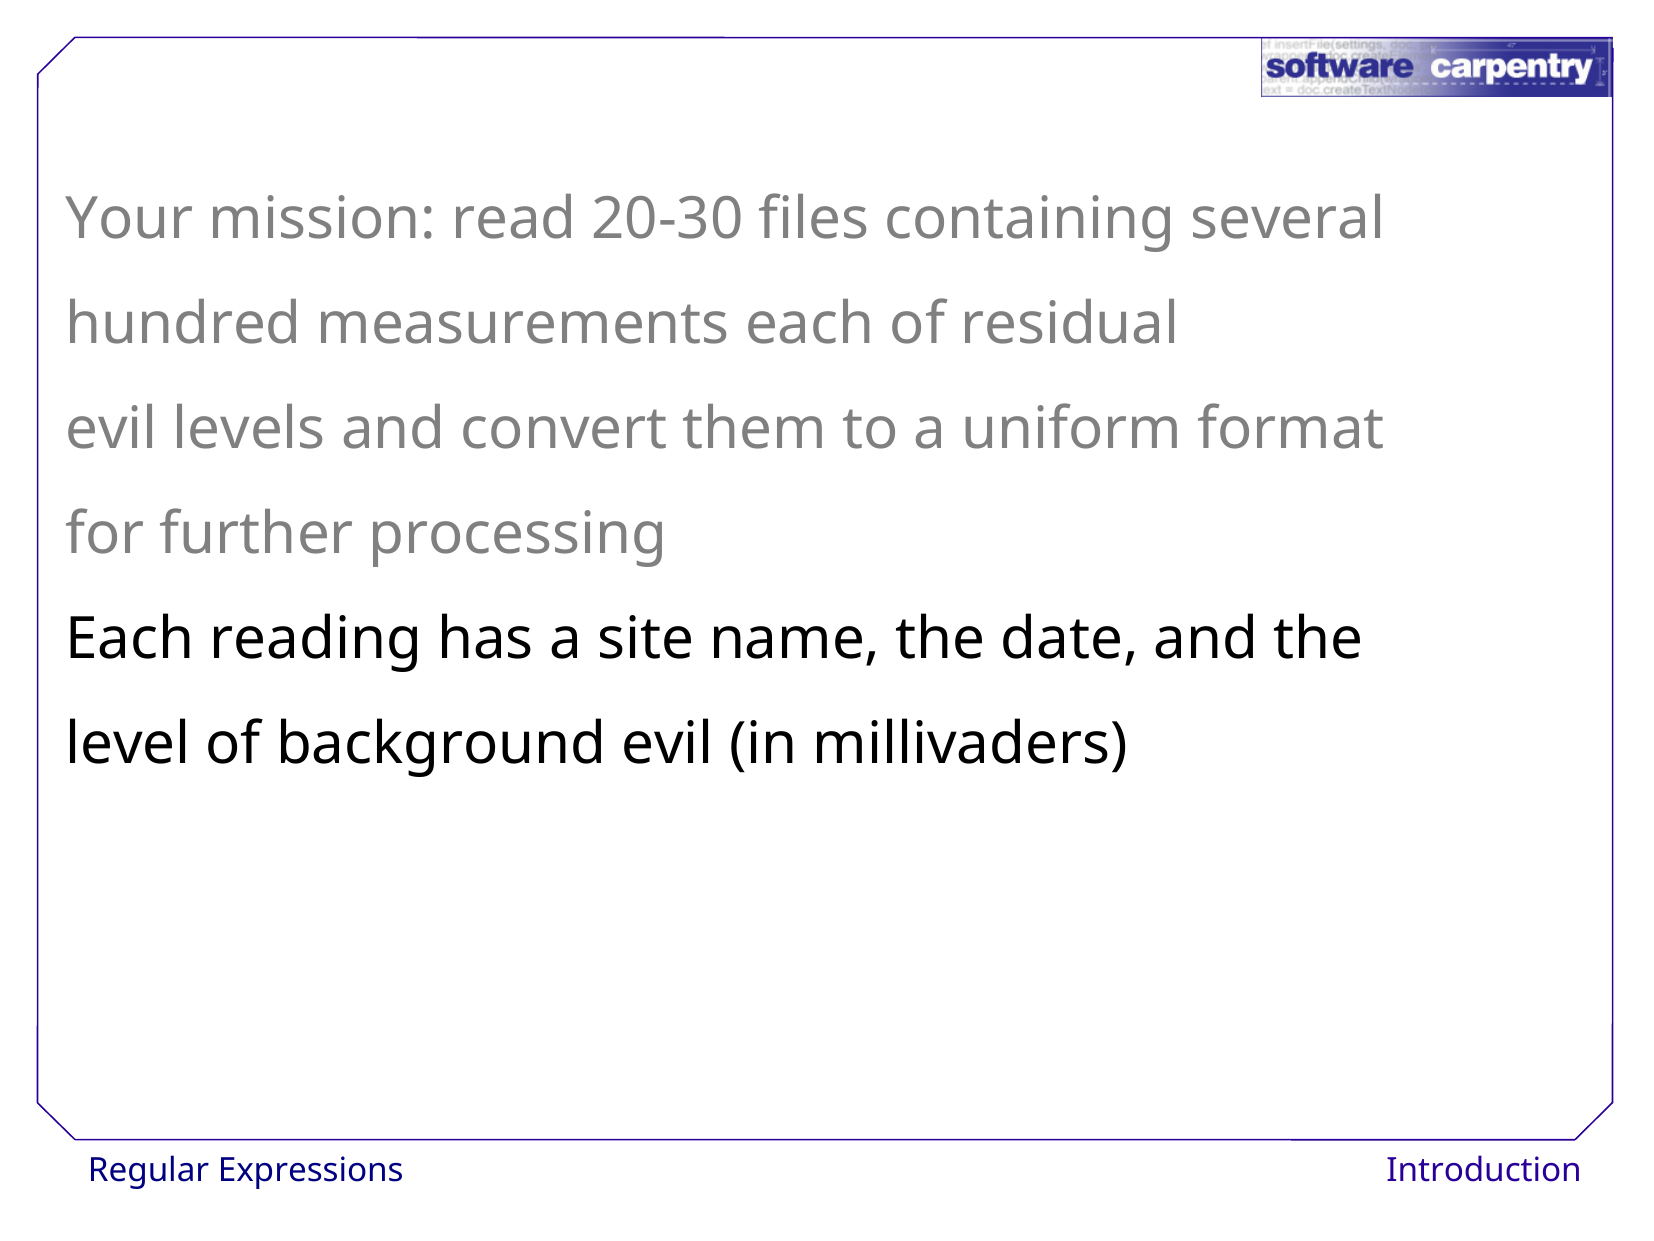

Your mission: read 20-30 files containing several
hundred measurements each of residual
evil levels and convert them to a uniform format
for further processing
Each reading has a site name, the date, and the
level of background evil (in millivaders)